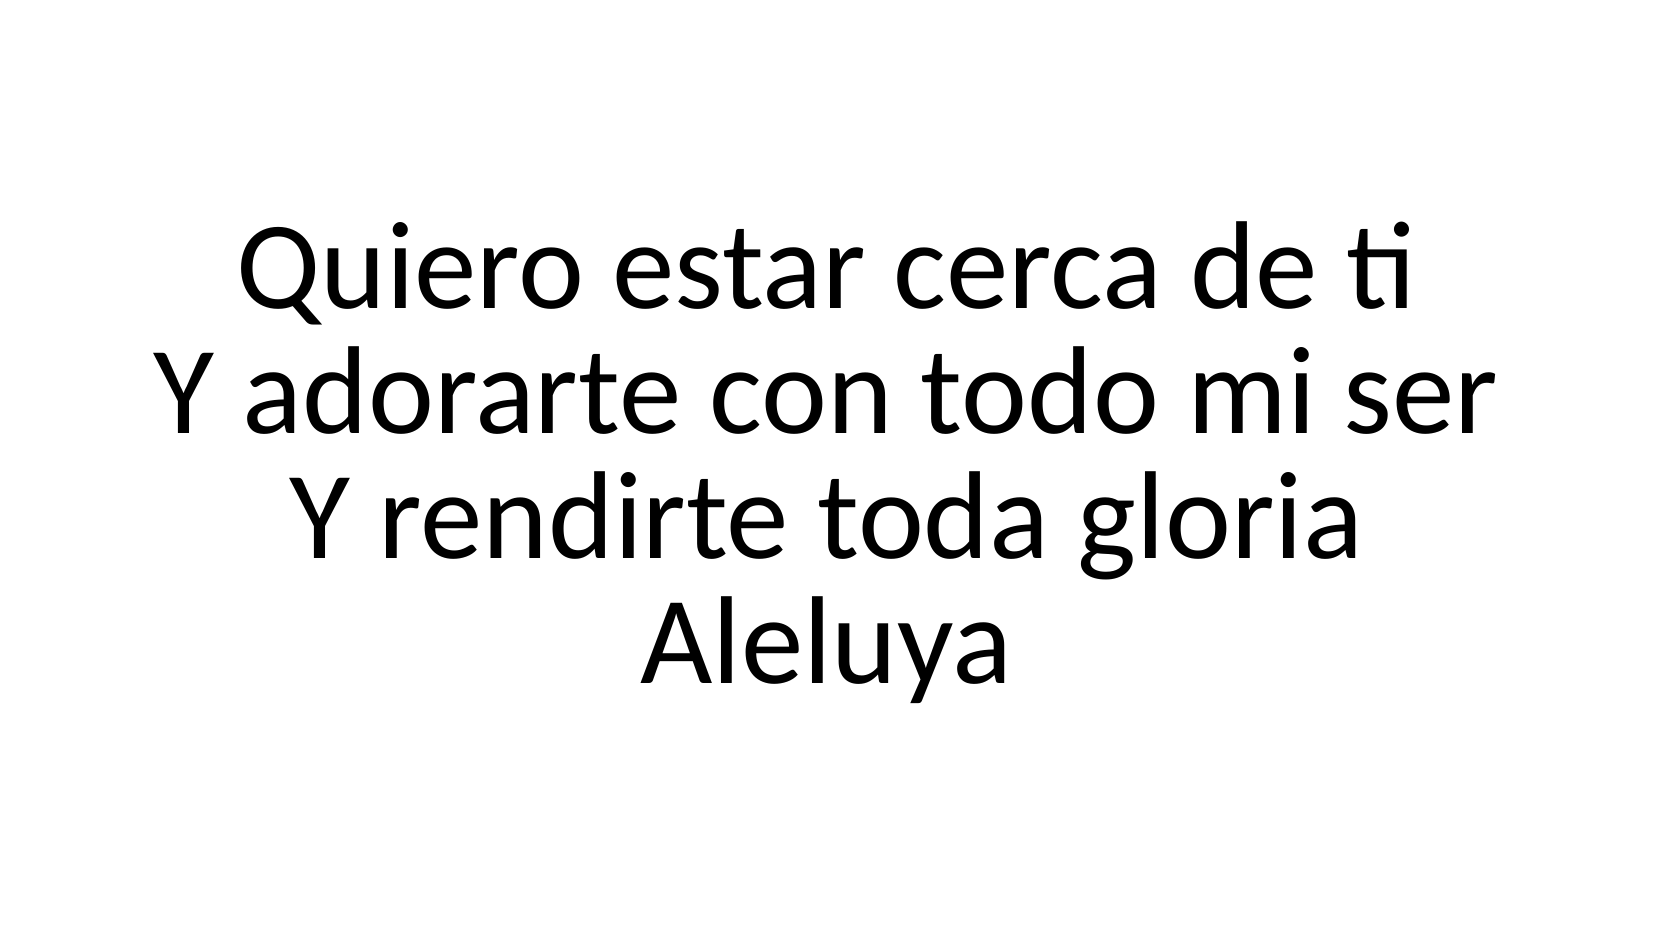

# Quiero estar cerca de ti Y adorarte con todo mi ser Y rendirte toda gloria Aleluya